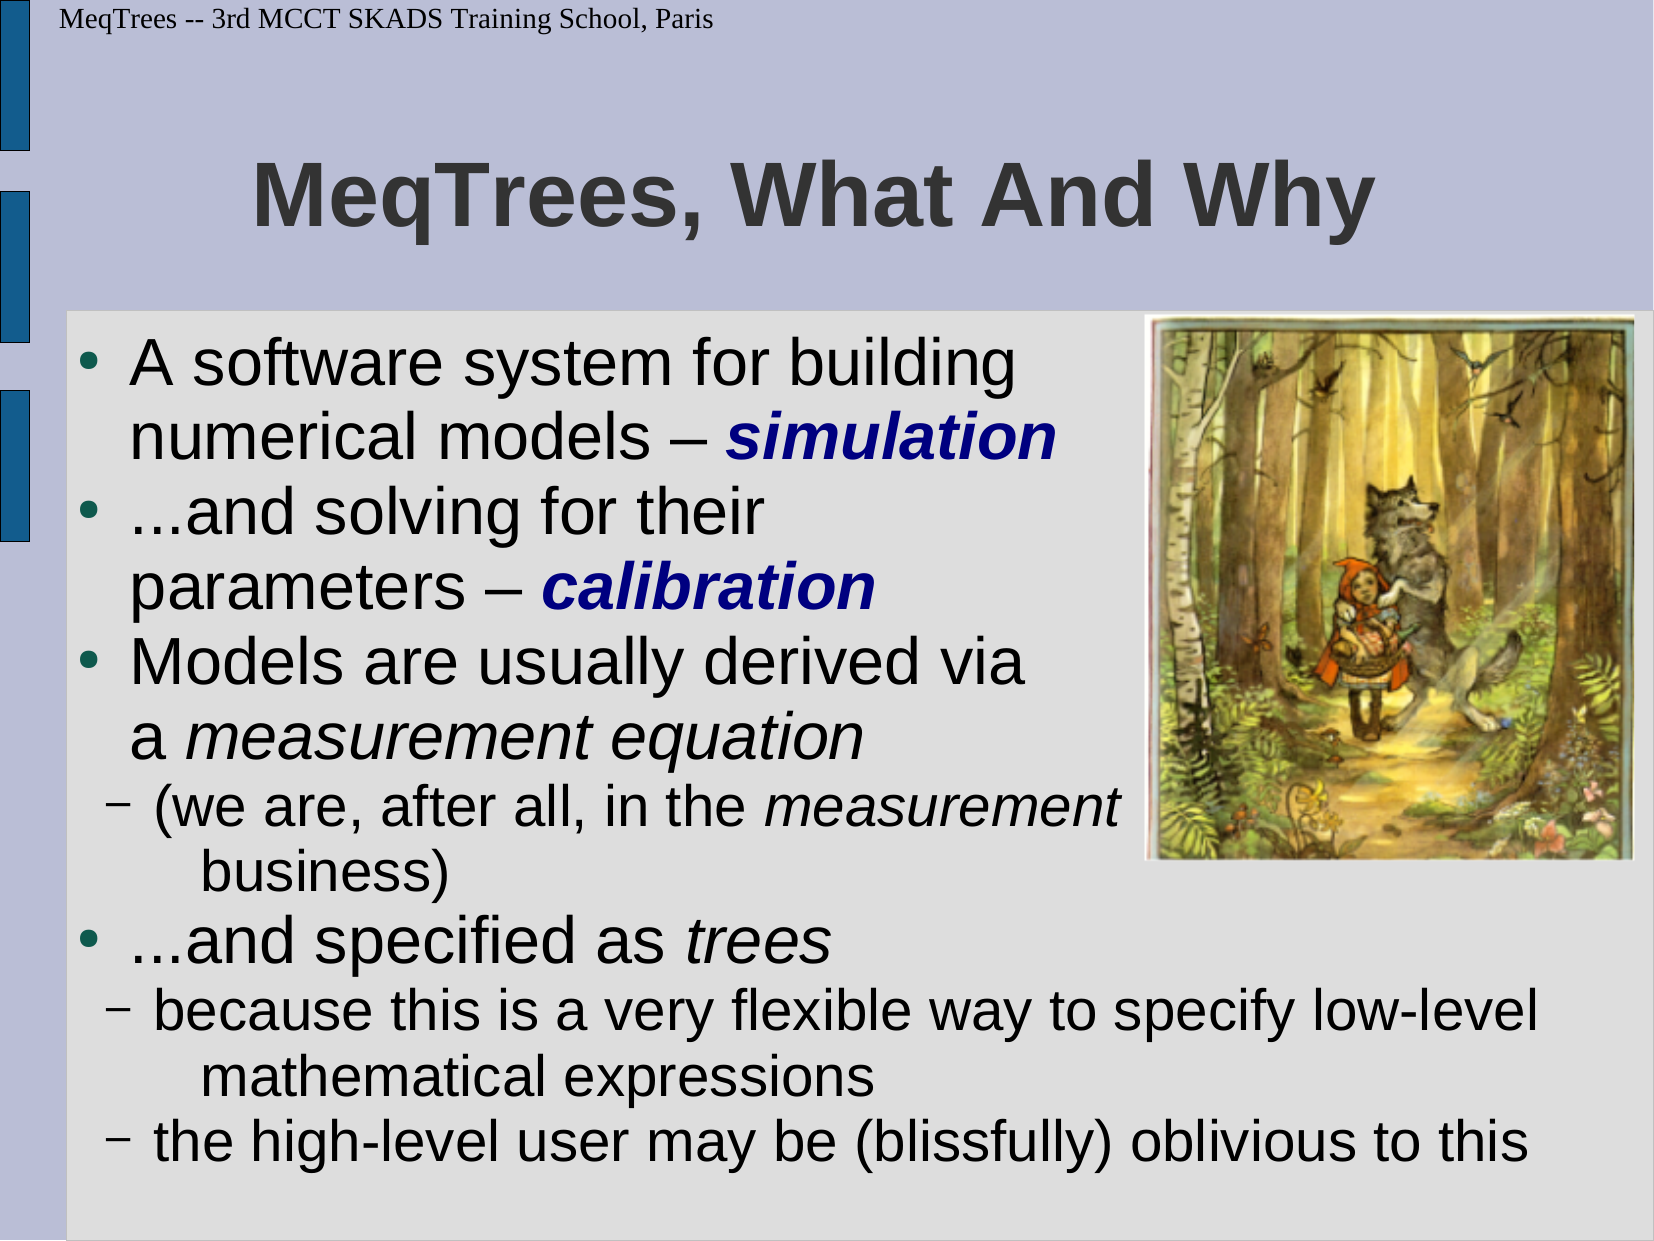

MeqTrees -- 3rd MCCT SKADS Training School, Paris
# MeqTrees, What And Why
A software system for building
numerical models – simulation
...and solving for their
parameters – calibration
Models are usually derived via
a measurement equation
(we are, after all, in the measurement
business)
...and specified as trees
because this is a very flexible way to specify low-level mathematical expressions
the high-level user may be (blissfully) oblivious to this